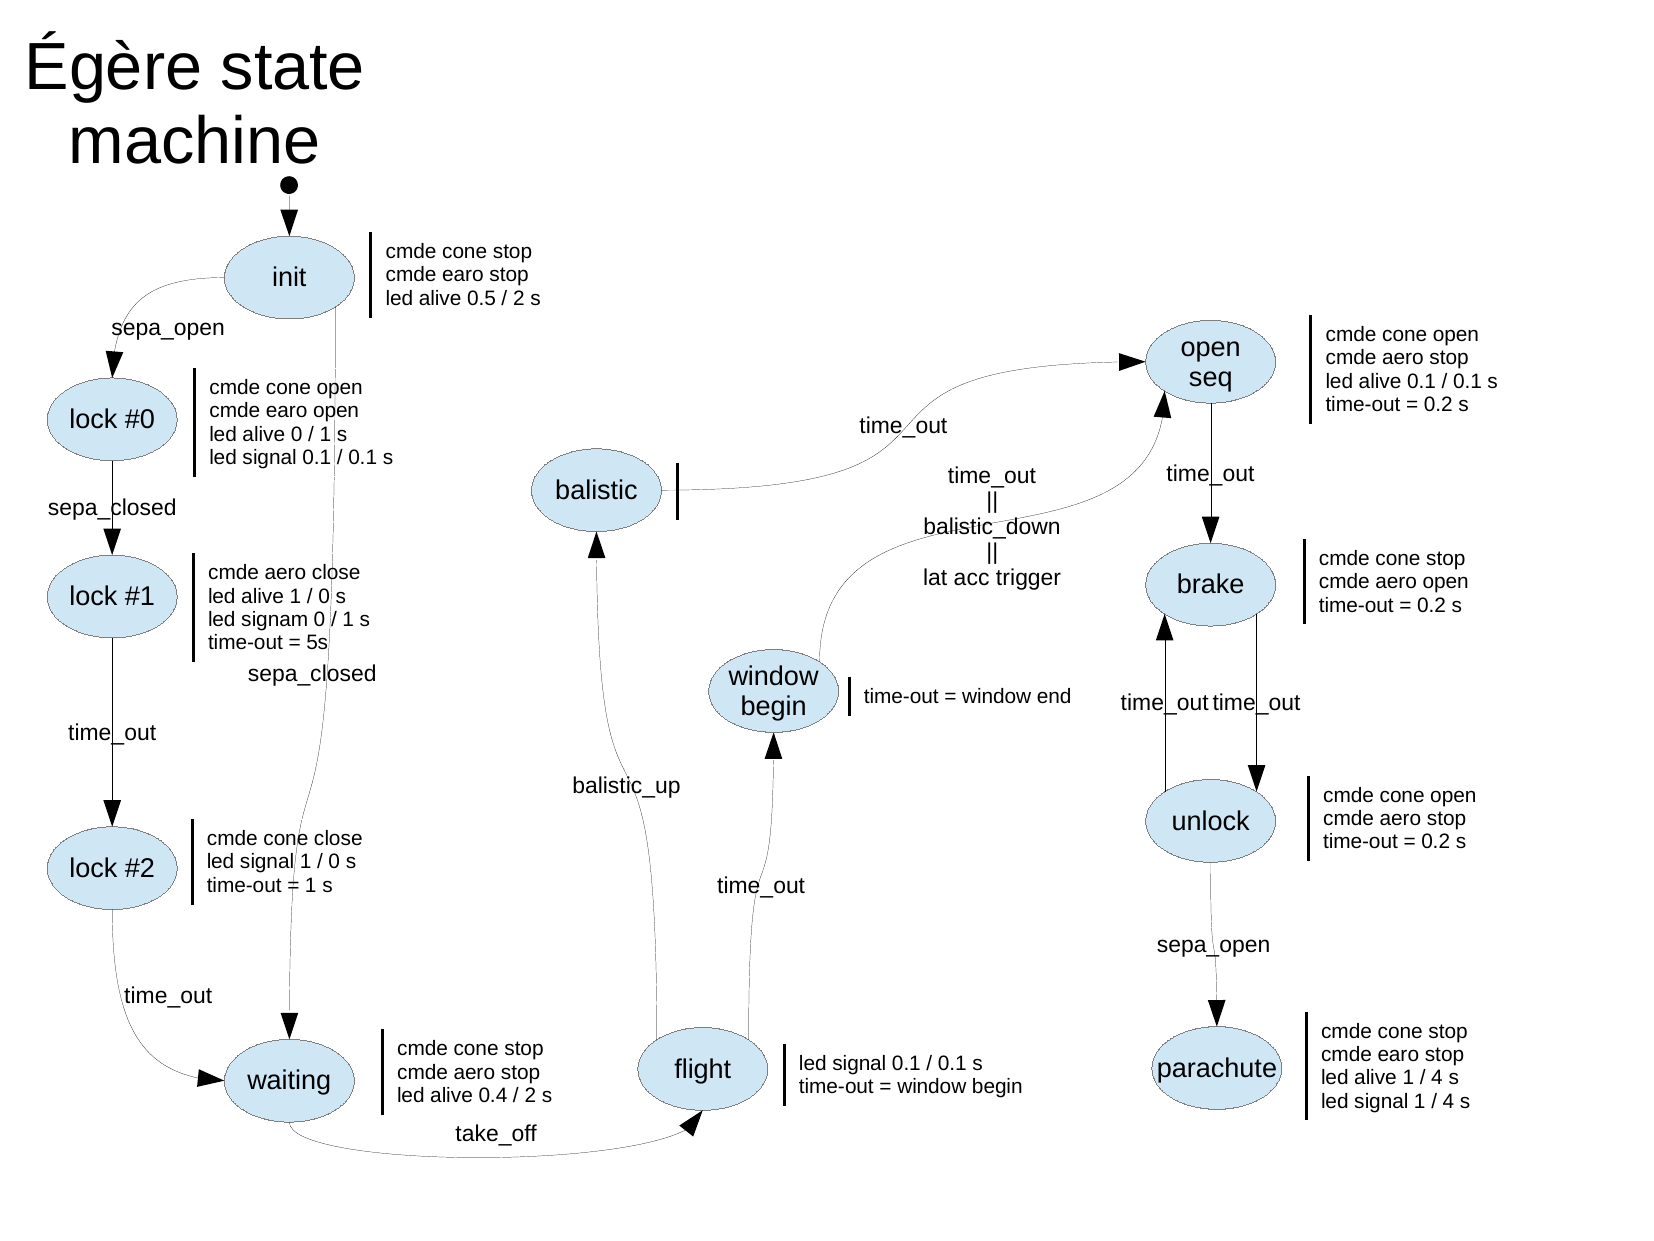

# Égère state machine
| cmde cone stop cmde earo stop led alive 0.5 / 2 s |
| --- |
init
| cmde cone open cmde aero stop led alive 0.1 / 0.1 s time-out = 0.2 s |
| --- |
open
seq
| cmde cone open cmde earo open led alive 0 / 1 s led signal 0.1 / 0.1 s |
| --- |
lock #0
balistic
| |
| --- |
| cmde cone stop cmde aero open time-out = 0.2 s |
| --- |
brake
| cmde aero close led alive 1 / 0 s led signam 0 / 1 s time-out = 5s |
| --- |
lock #1
window
begin
| time-out = window end |
| --- |
| cmde cone open cmde aero stop time-out = 0.2 s |
| --- |
unlock
| cmde cone close led signal 1 / 0 s time-out = 1 s |
| --- |
lock #2
| cmde cone stop cmde earo stop led alive 1 / 4 s led signal 1 / 4 s |
| --- |
parachute
flight
| cmde cone stop cmde aero stop led alive 0.4 / 2 s |
| --- |
waiting
| led signal 0.1 / 0.1 s time-out = window begin |
| --- |